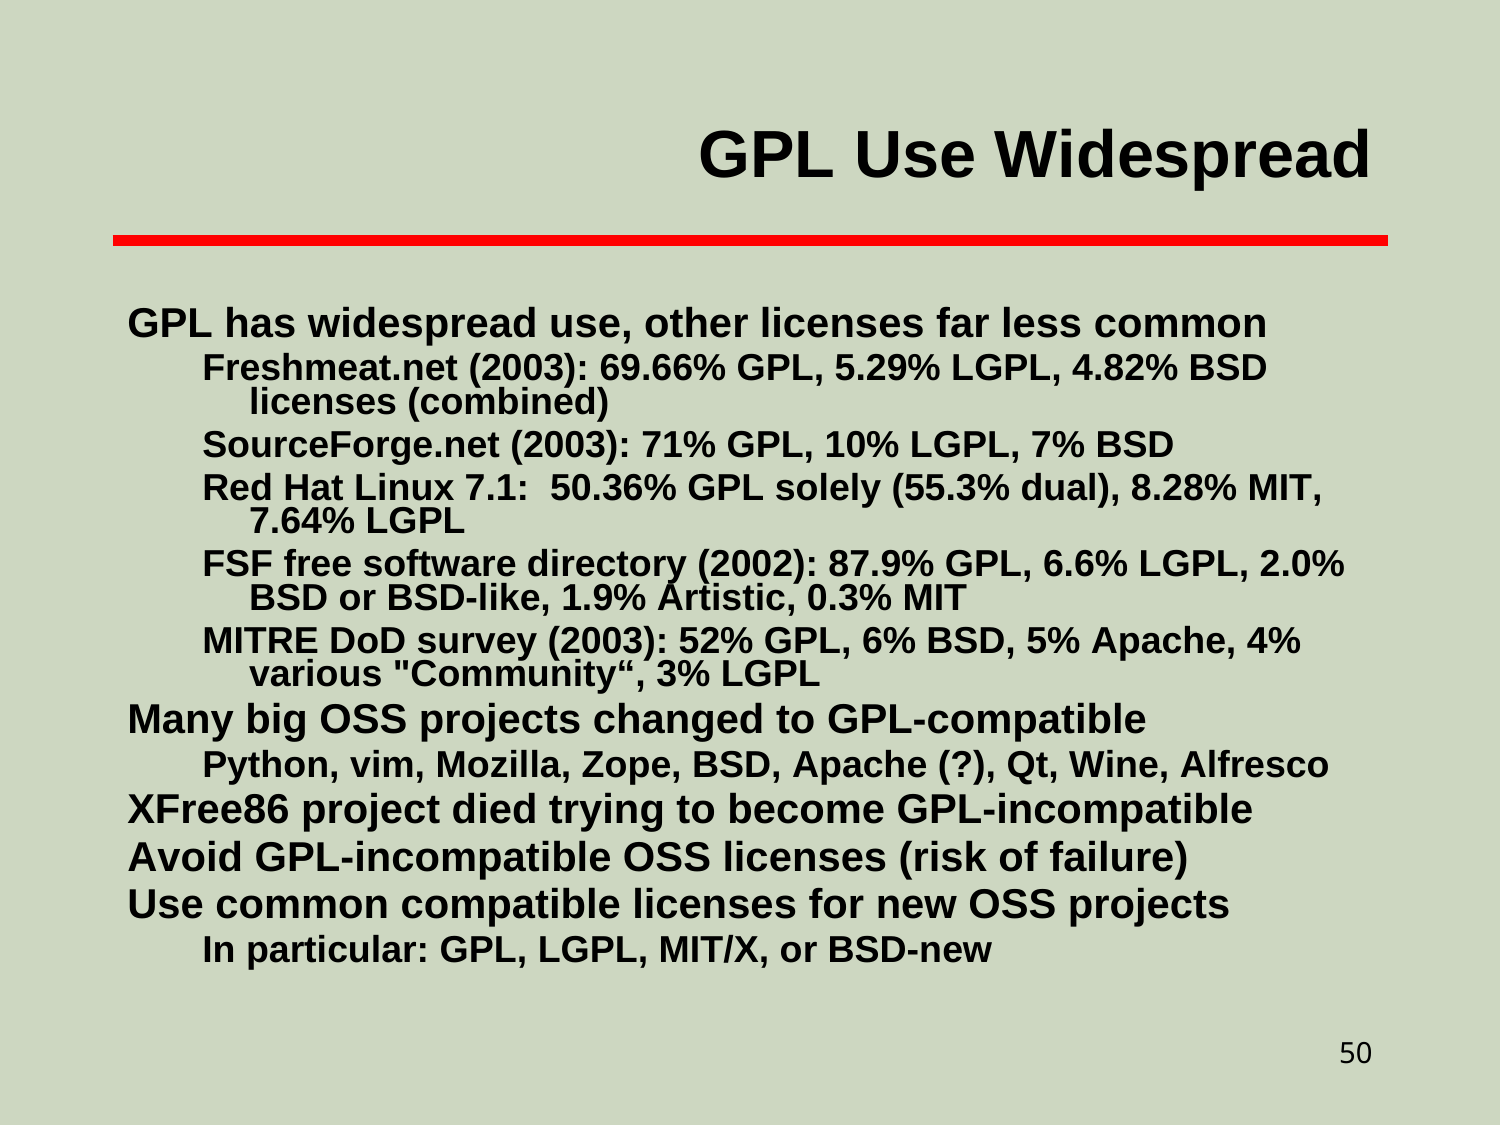

# GPL Use Widespread
GPL has widespread use, other licenses far less common
Freshmeat.net (2003): 69.66% GPL, 5.29% LGPL, 4.82% BSD licenses (combined)
SourceForge.net (2003): 71% GPL, 10% LGPL, 7% BSD
Red Hat Linux 7.1: 50.36% GPL solely (55.3% dual), 8.28% MIT, 7.64% LGPL
FSF free software directory (2002): 87.9% GPL, 6.6% LGPL, 2.0% BSD or BSD-like, 1.9% Artistic, 0.3% MIT
MITRE DoD survey (2003): 52% GPL, 6% BSD, 5% Apache, 4% various "Community“, 3% LGPL
Many big OSS projects changed to GPL-compatible
Python, vim, Mozilla, Zope, BSD, Apache (?), Qt, Wine, Alfresco
XFree86 project died trying to become GPL-incompatible
Avoid GPL-incompatible OSS licenses (risk of failure)
Use common compatible licenses for new OSS projects
In particular: GPL, LGPL, MIT/X, or BSD-new